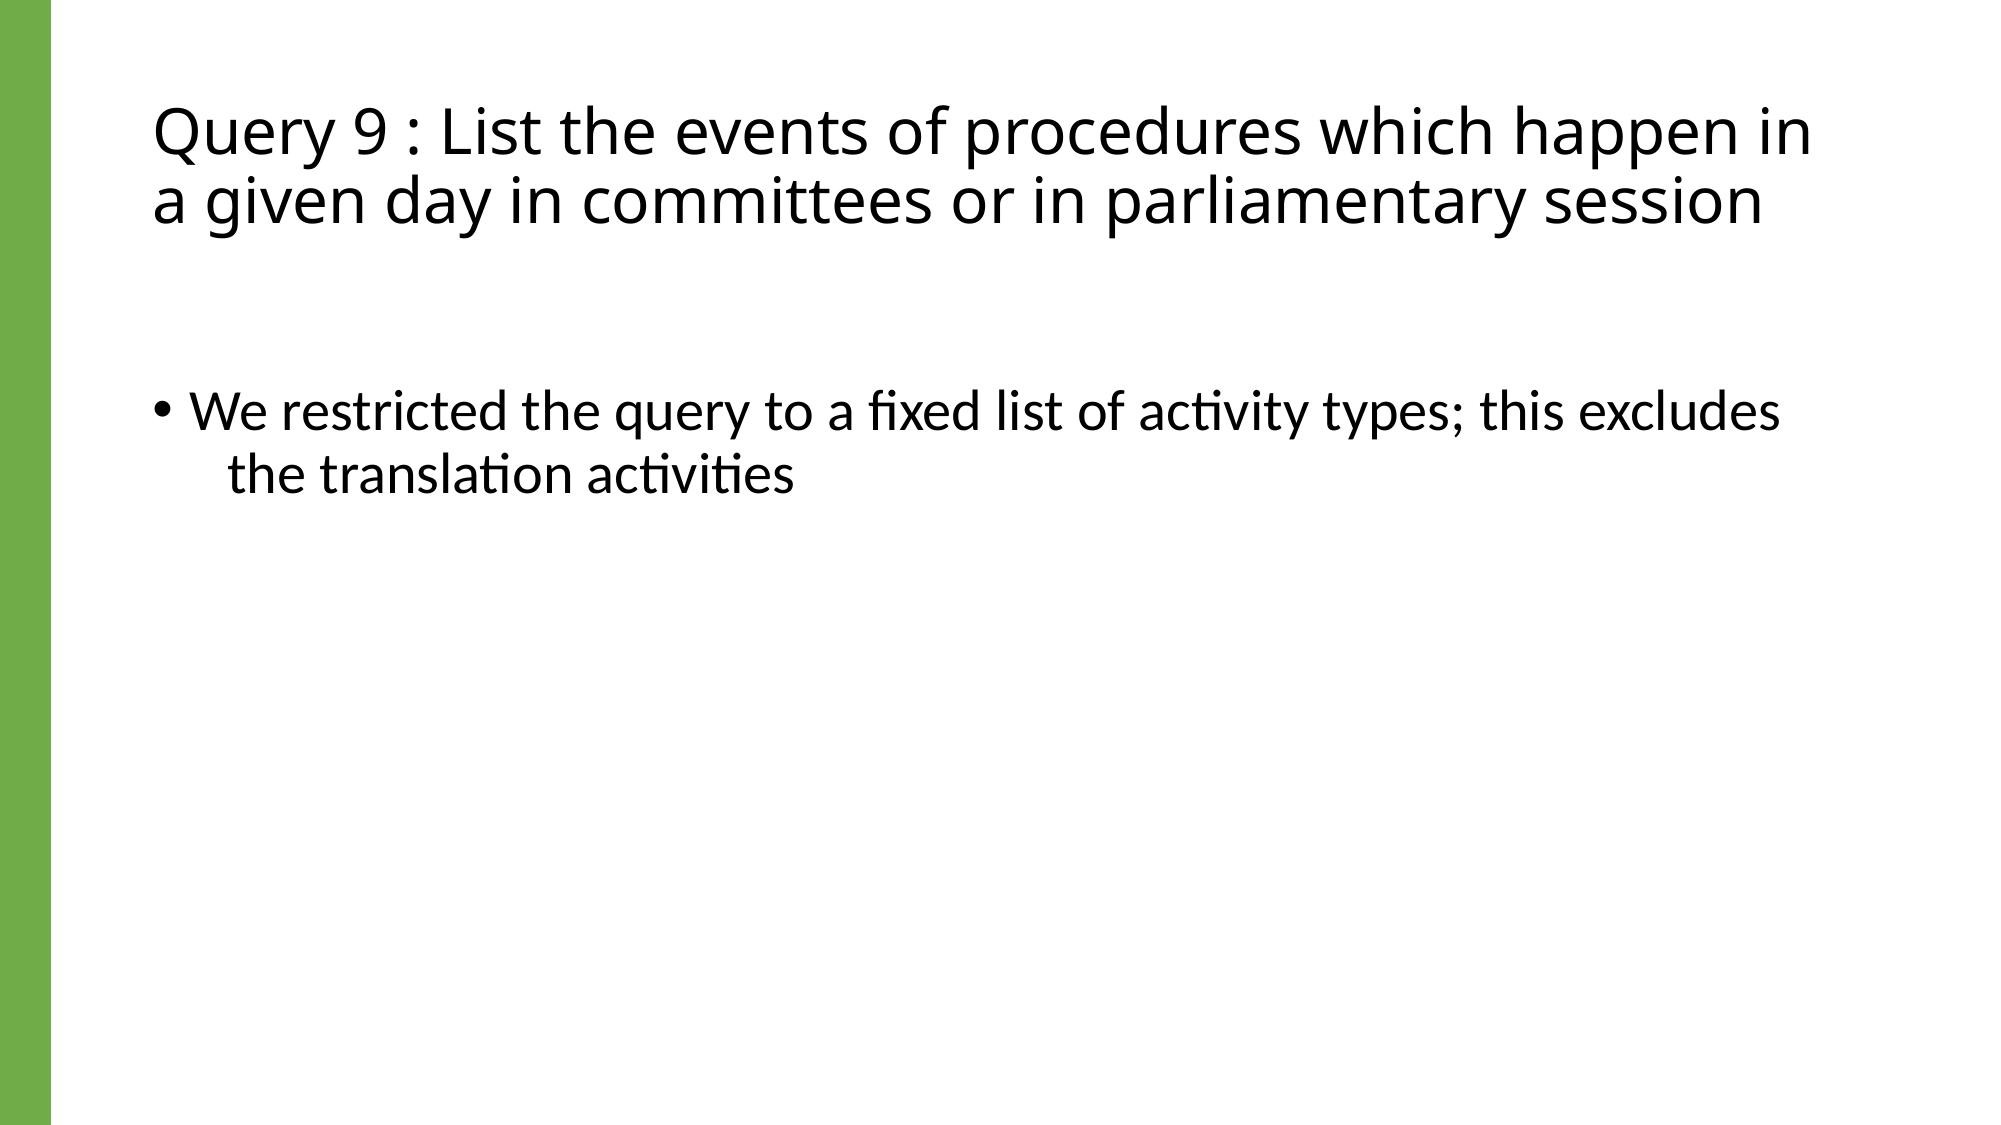

# Query 9 : List the events of procedures which happen in a given day in committees or in parliamentary session
We restricted the query to a fixed list of activity types; this excludes the translation activities